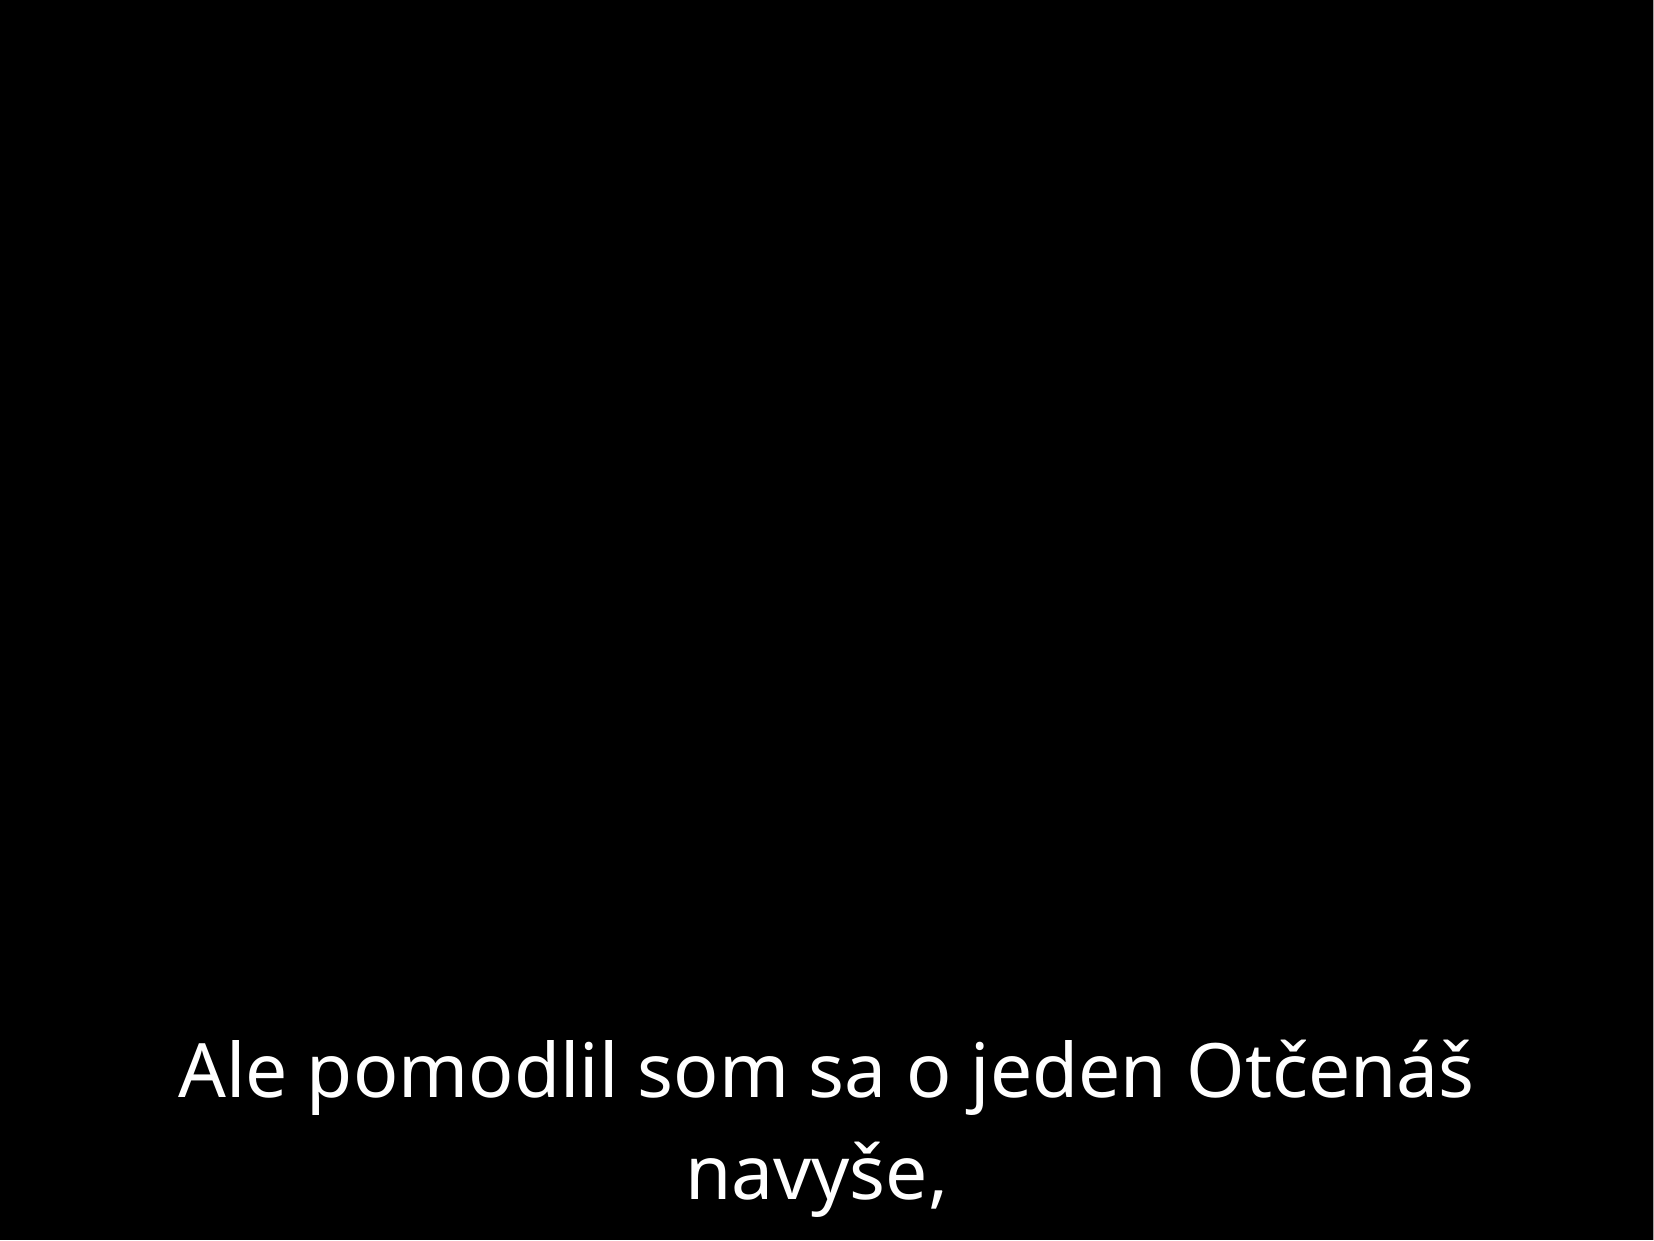

# Ale pomodlil som sa o jeden Otčenáš navyše,